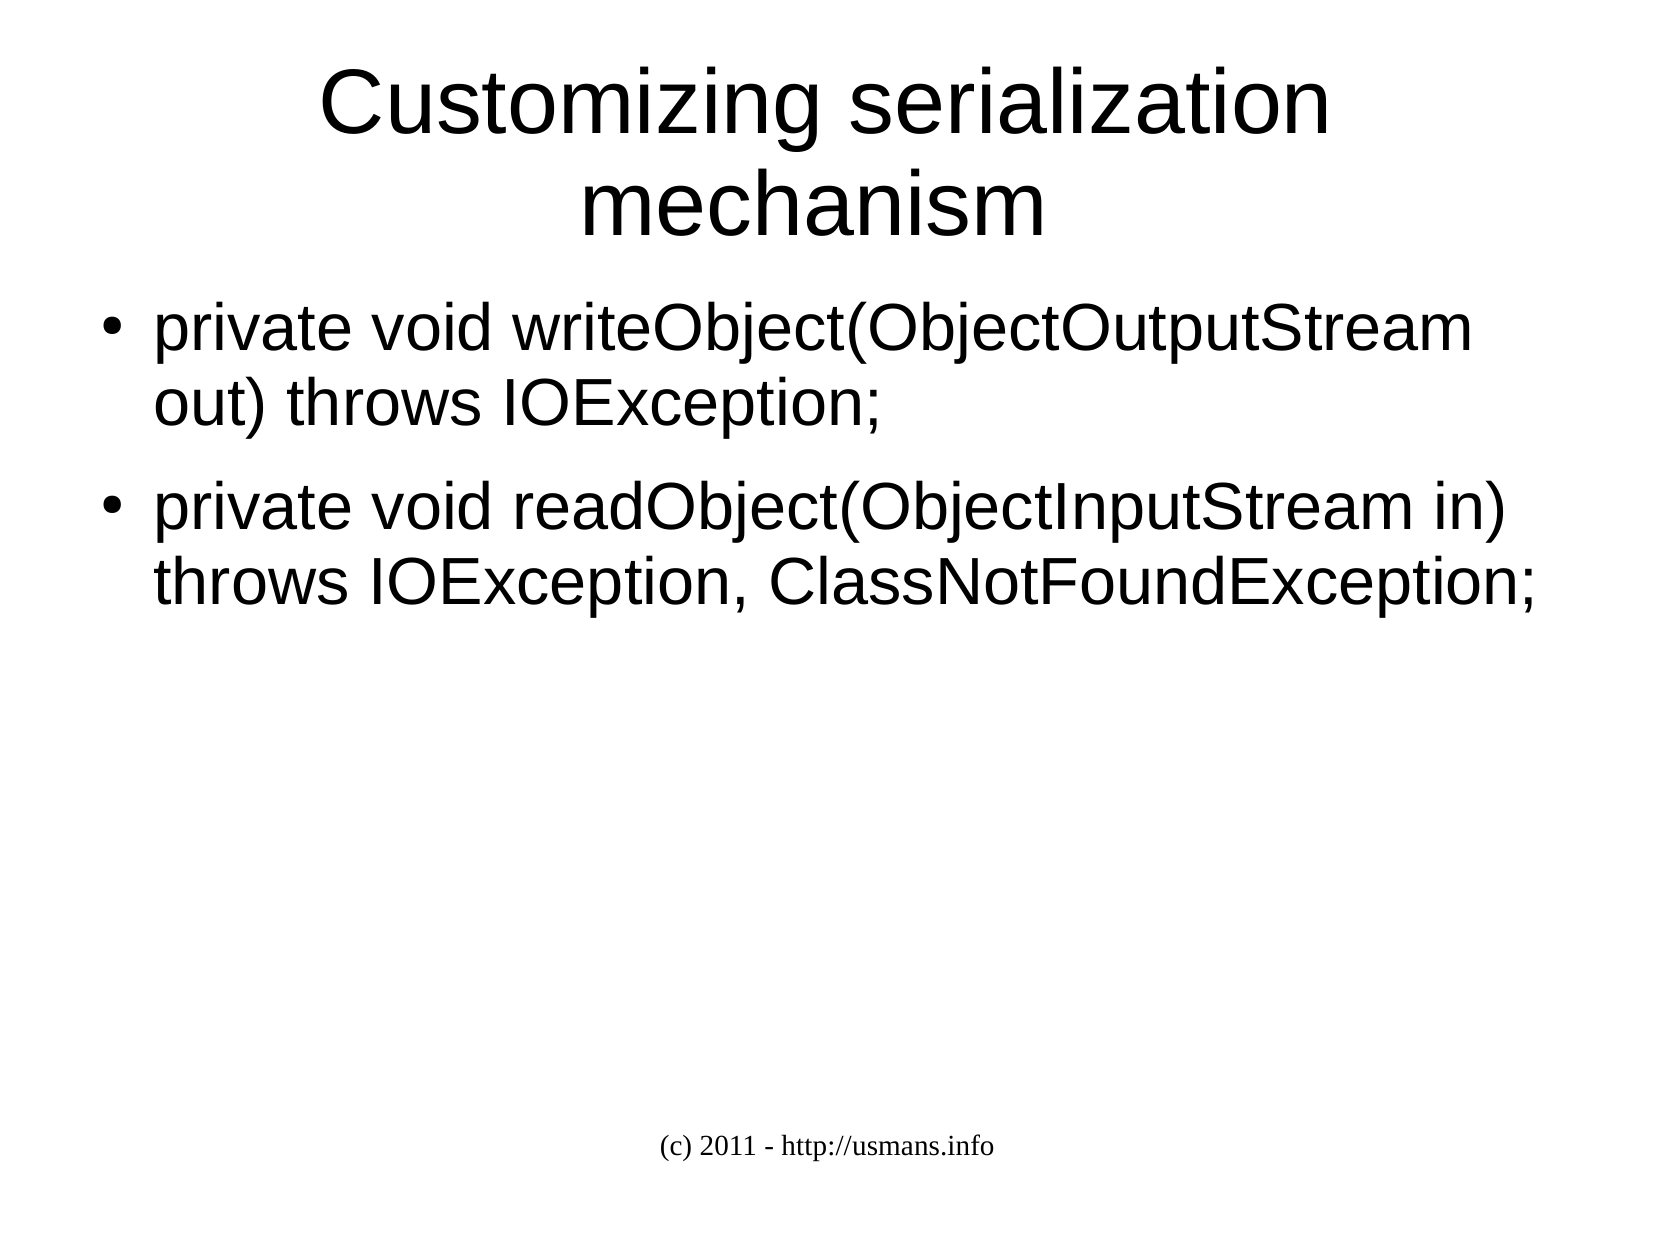

# Customizing serialization mechanism
private void writeObject(ObjectOutputStream out) throws IOException;
private void readObject(ObjectInputStream in) throws IOException, ClassNotFoundException;
(c) 2011 - http://usmans.info